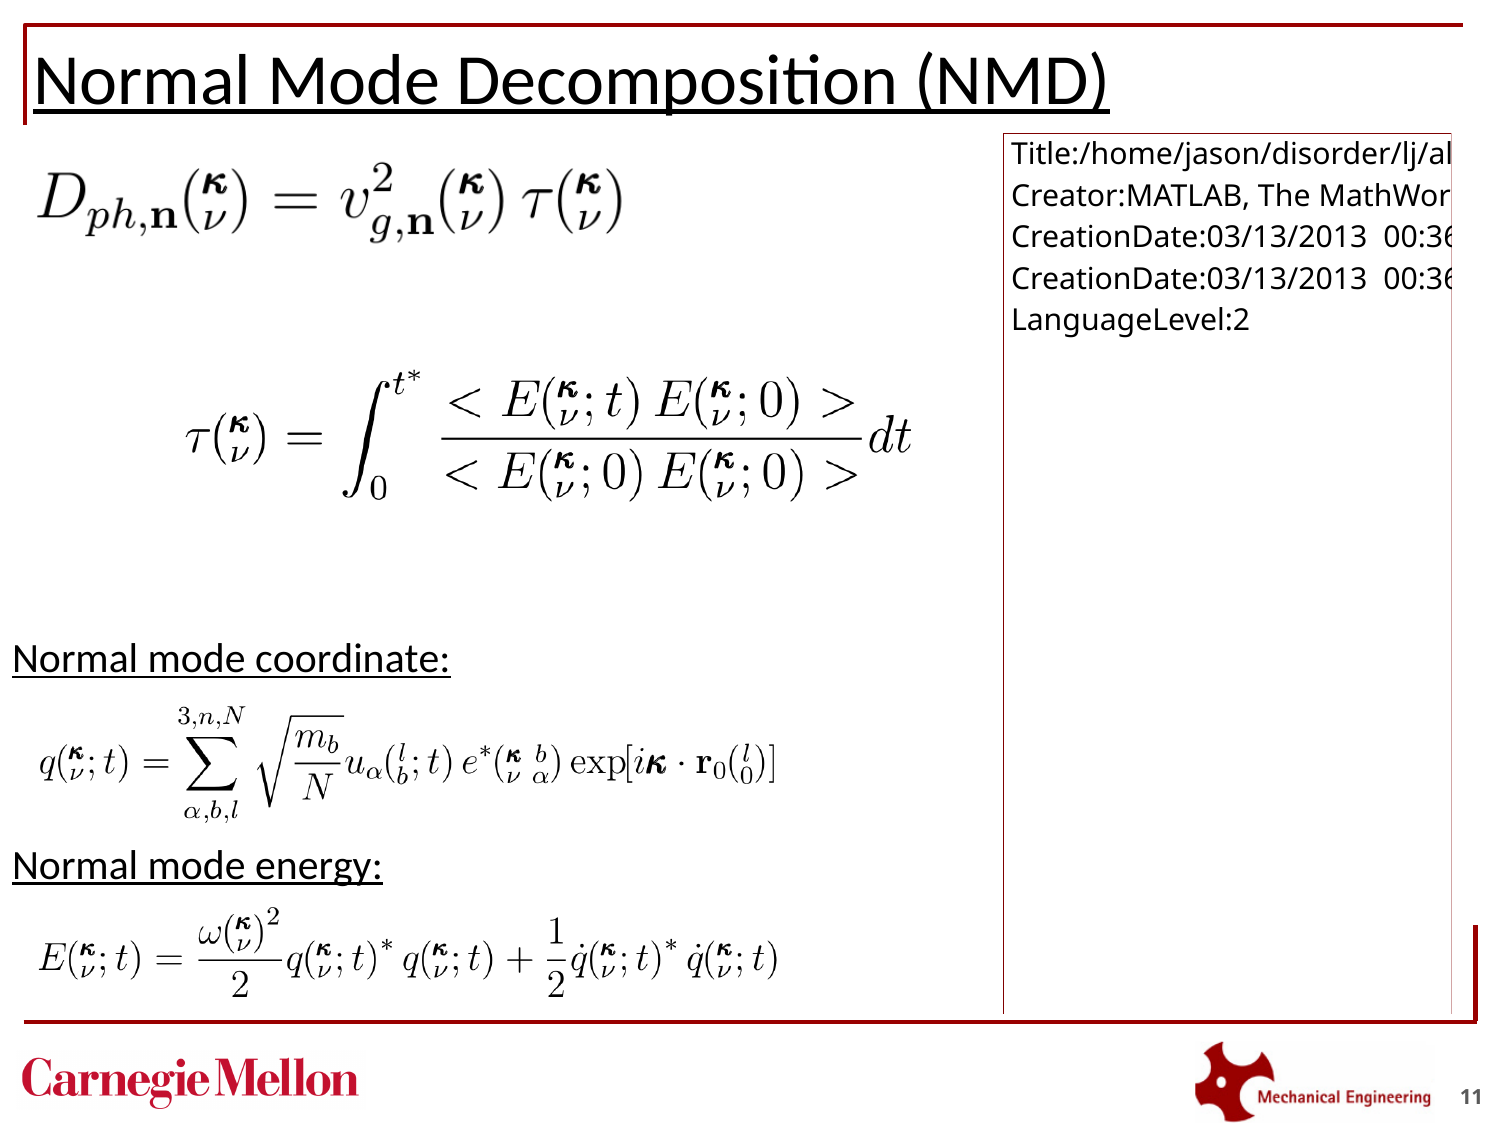

# Normal Mode Decomposition (NMD)
Normal mode coordinate:
Normal mode energy: